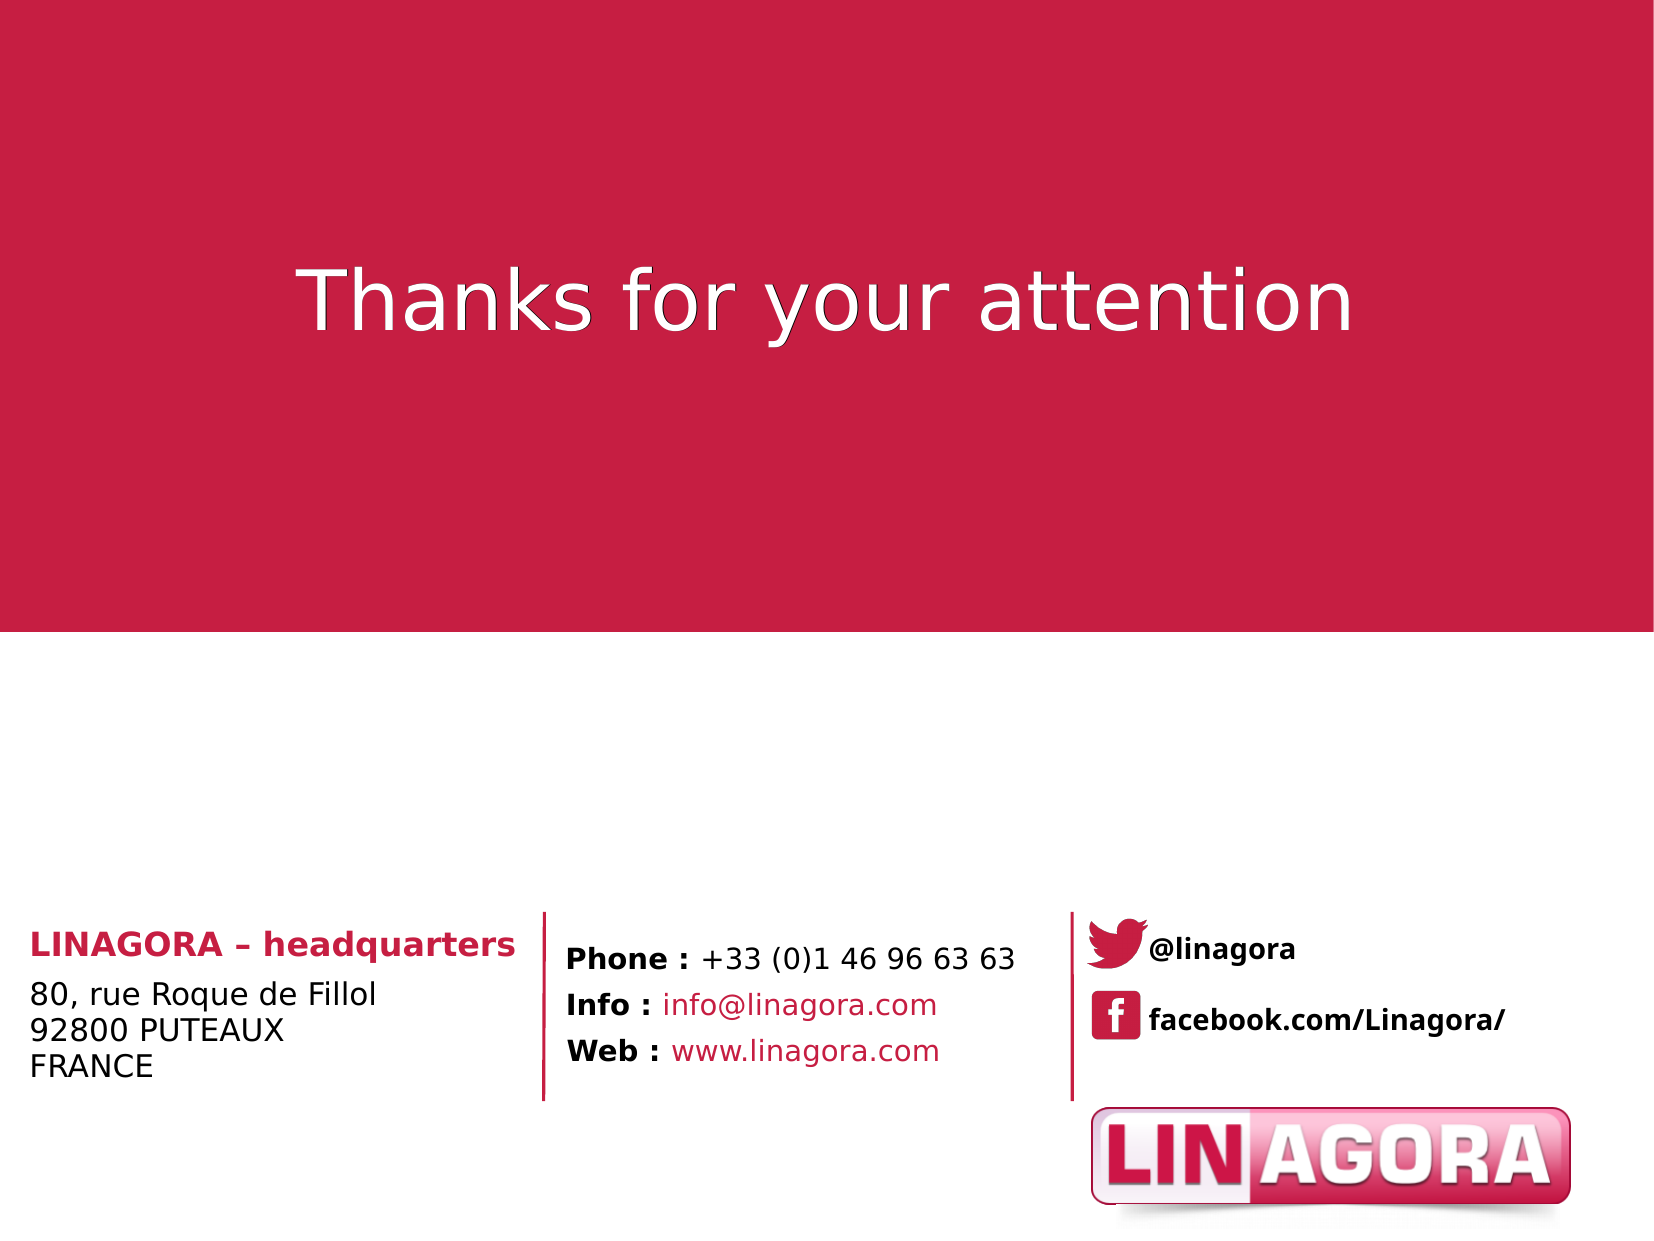

# Thanks for your attention
LINAGORA – headquarters
80, rue Roque de Fillol
92800 PUTEAUX
FRANCE
@linagora
 Phone : +33 (0)1 46 96 63 63
 Info : info@linagora.com
 Web : www.linagora.com
facebook.com/Linagora/